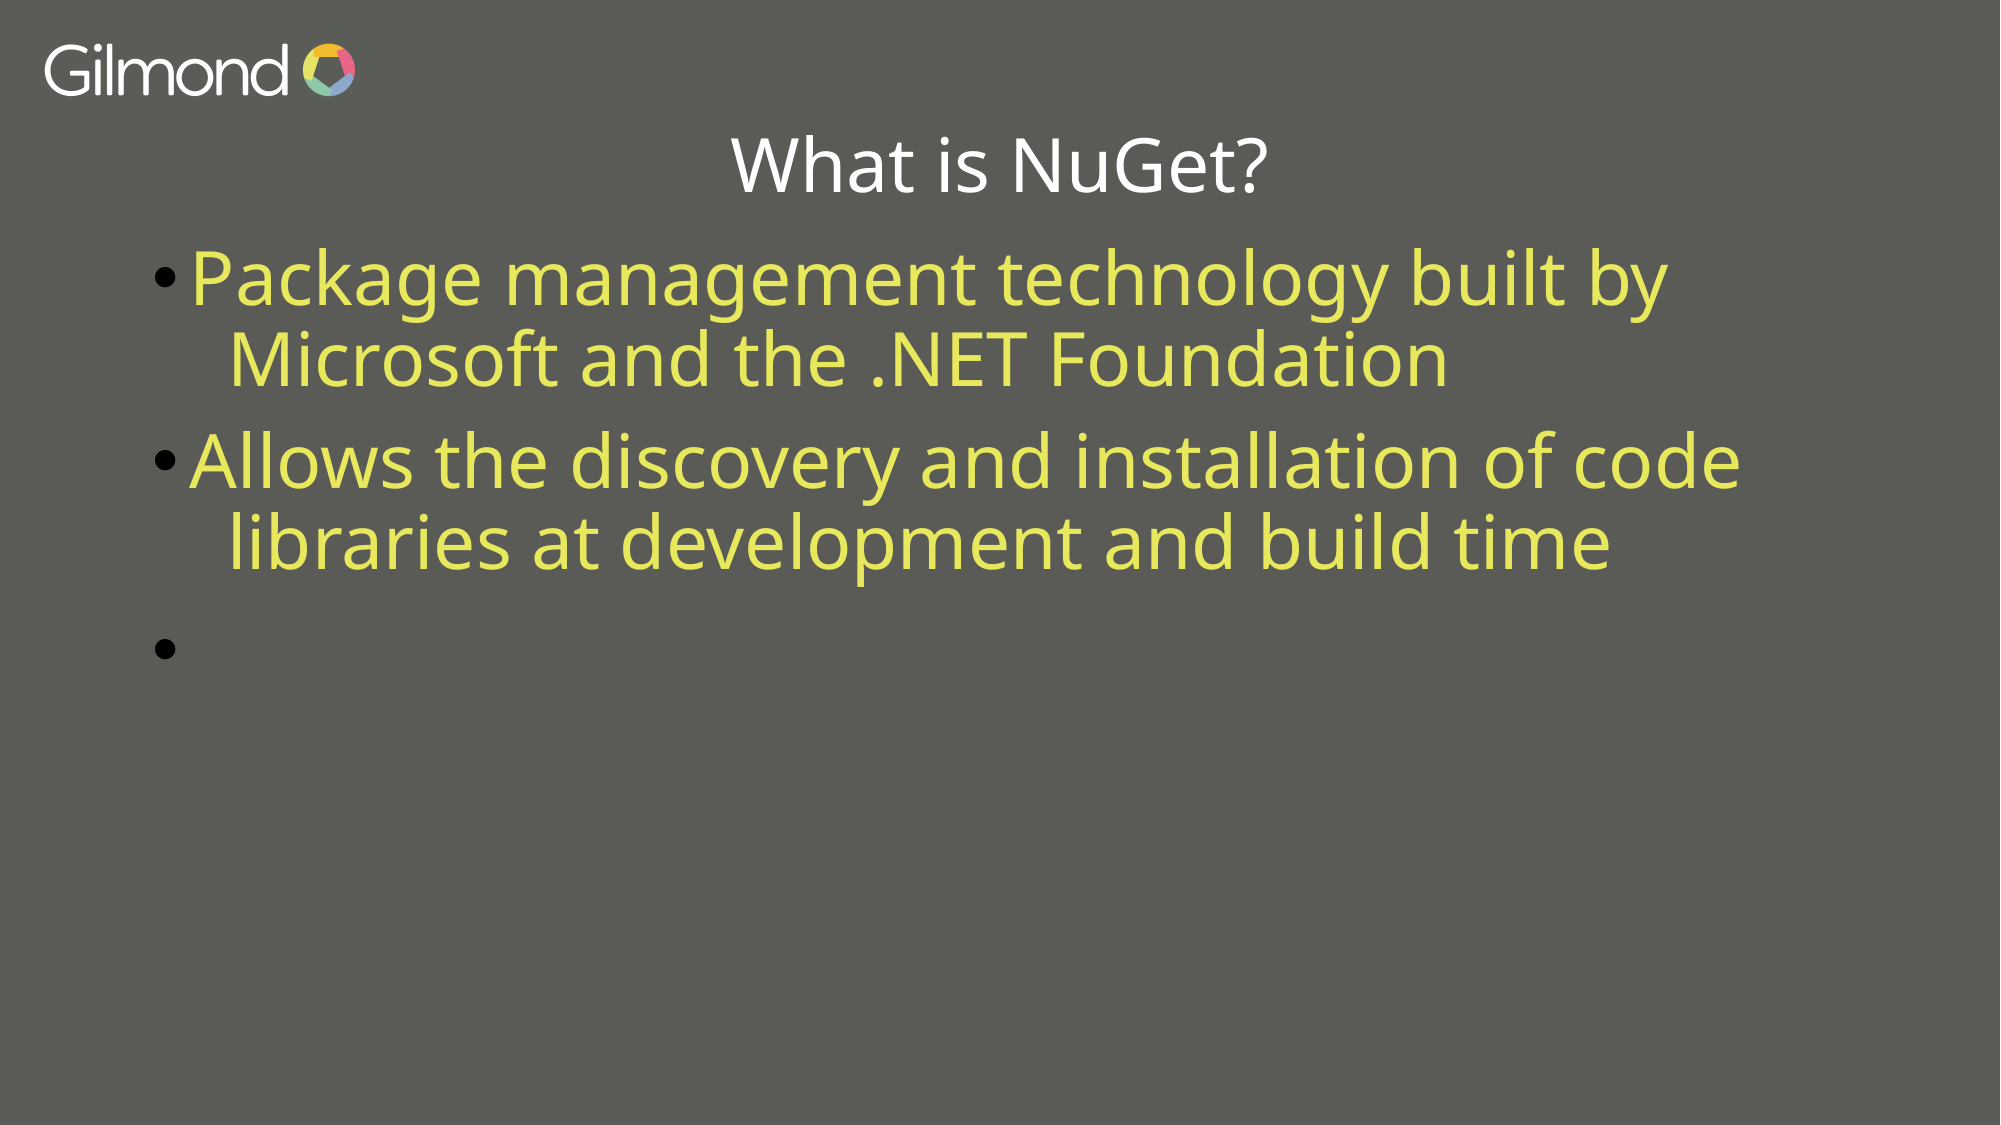

# What is NuGet?
Package management technology built by Microsoft and the .NET Foundation
Allows the discovery and installation of code libraries at development and build time